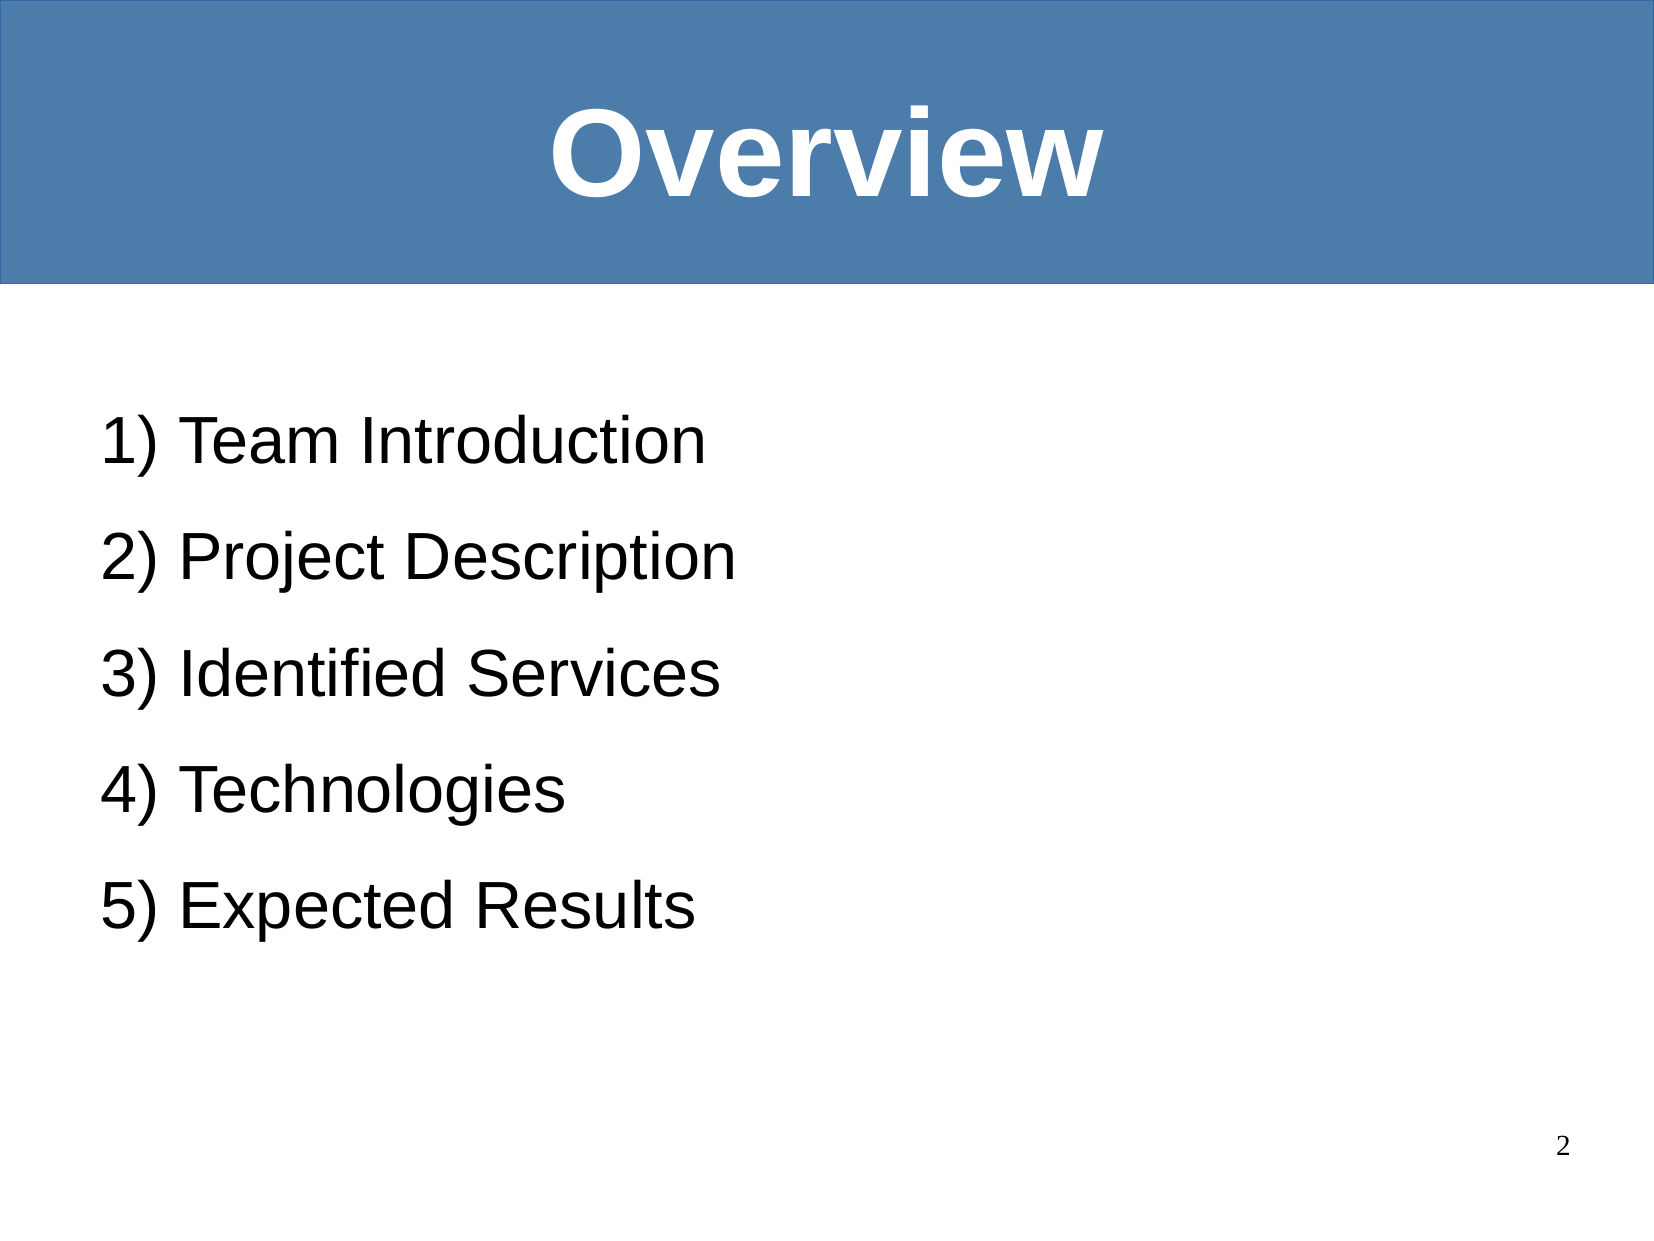

# Overview
 Team Introduction
 Project Description
 Identified Services
 Technologies
 Expected Results
2